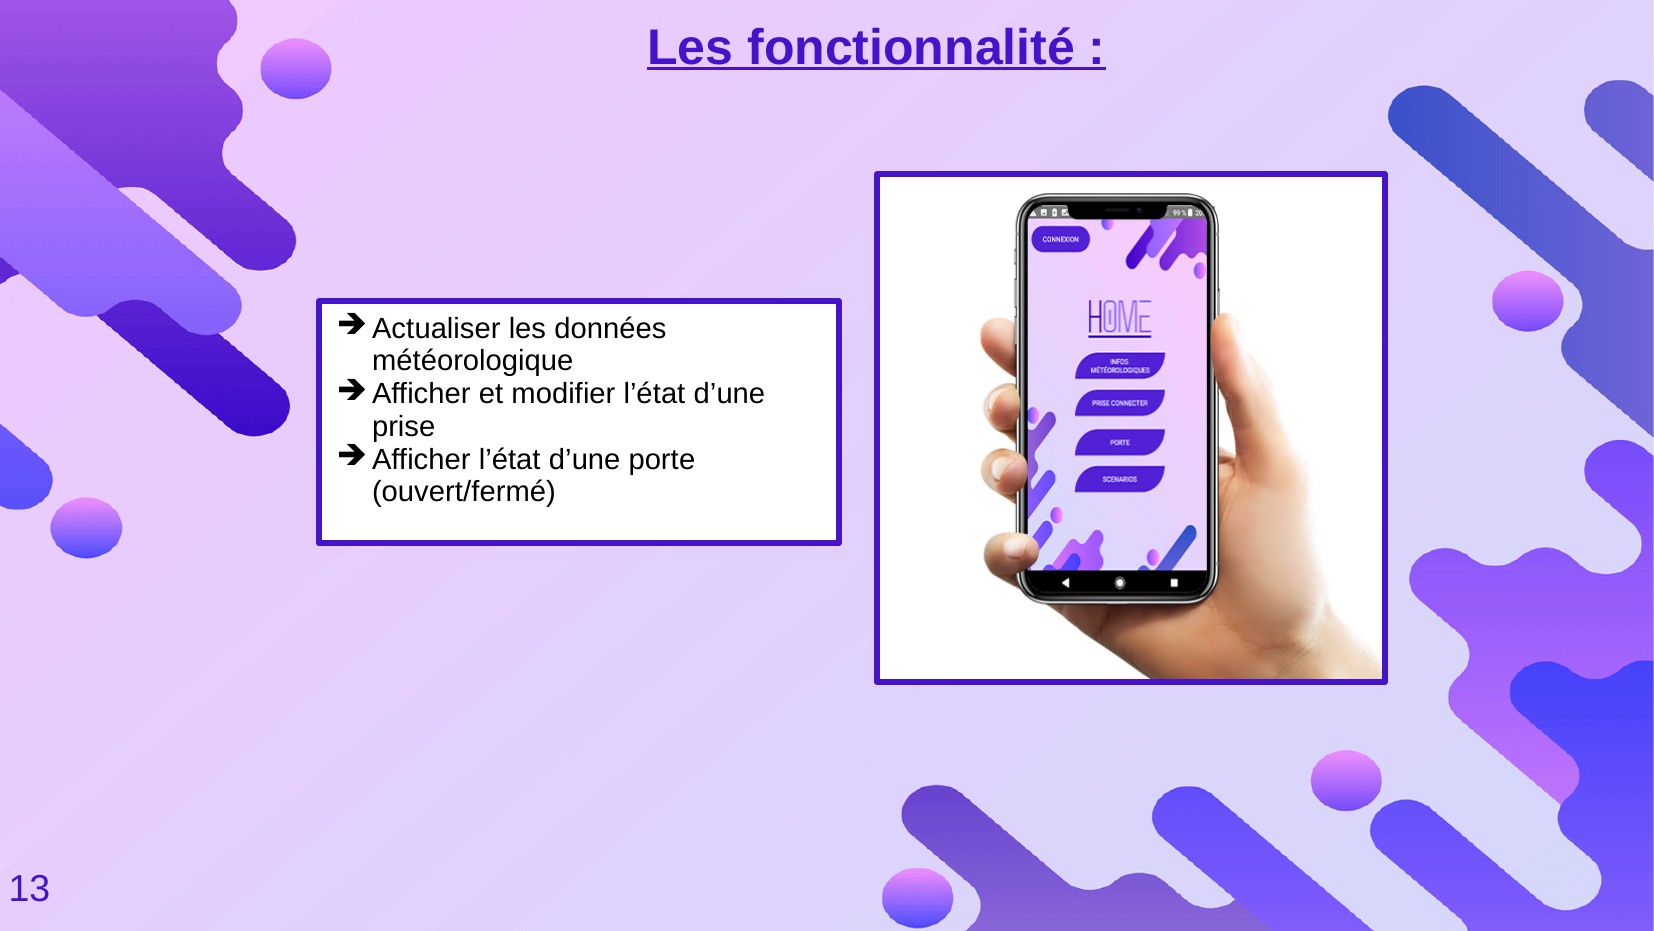

Les fonctionnalité :
Actualiser les données météorologique
Afficher et modifier l’état d’une prise
Afficher l’état d’une porte (ouvert/fermé)
13